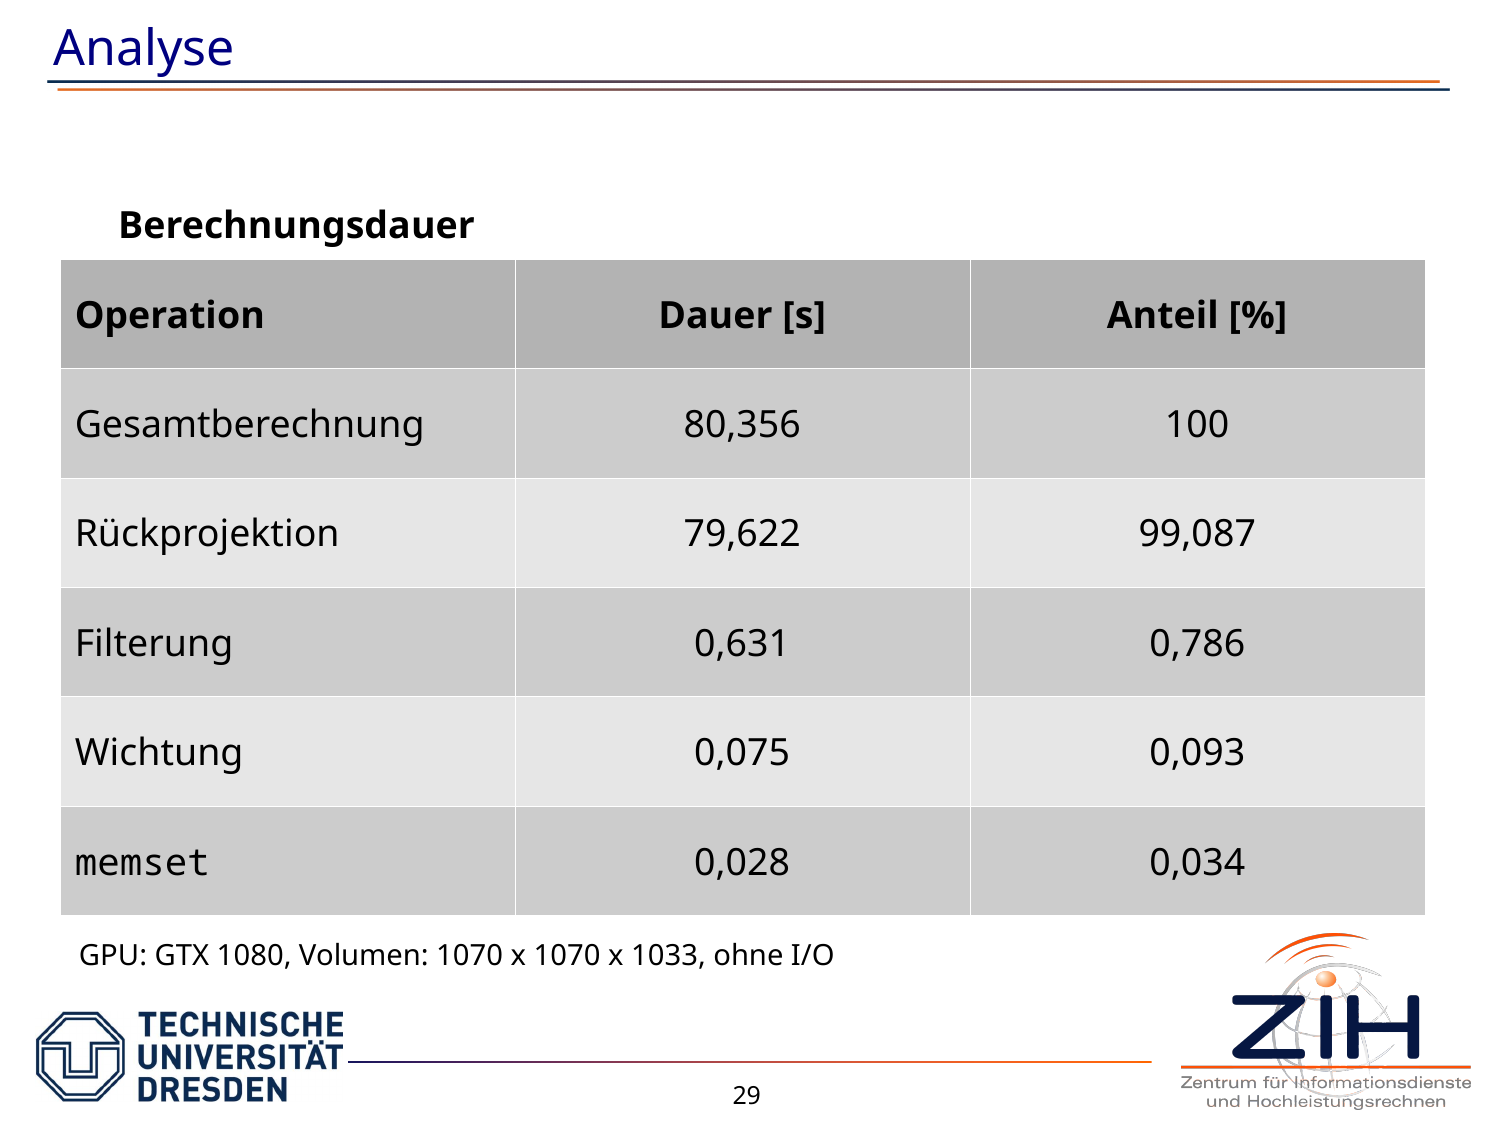

# Analyse
Berechnungsdauer
| Operation | Dauer [s] | Anteil [%] |
| --- | --- | --- |
| Gesamtberechnung | 80,356 | 100 |
| Rückprojektion | 79,622 | 99,087 |
| Filterung | 0,631 | 0,786 |
| Wichtung | 0,075 | 0,093 |
| memset | 0,028 | 0,034 |
GPU: GTX 1080, Volumen: 1070 x 1070 x 1033, ohne I/O
29